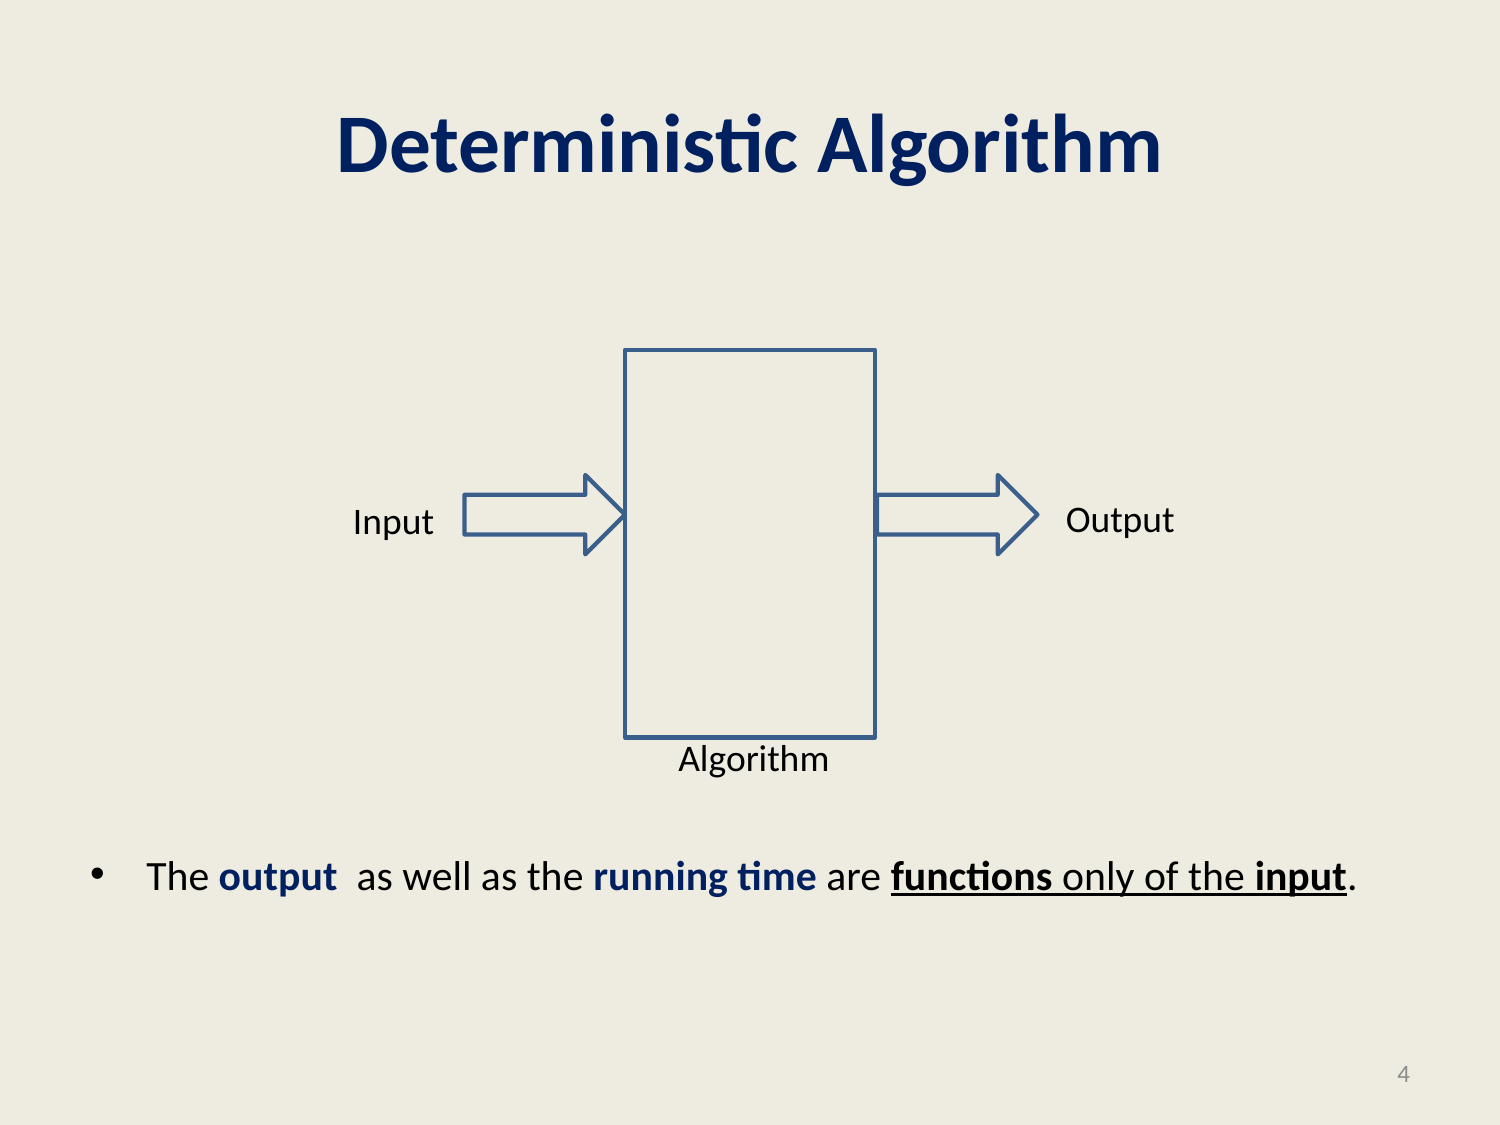

# Deterministic Algorithm
The output as well as the running time are functions only of the input.
Input
Output
Algorithm
1